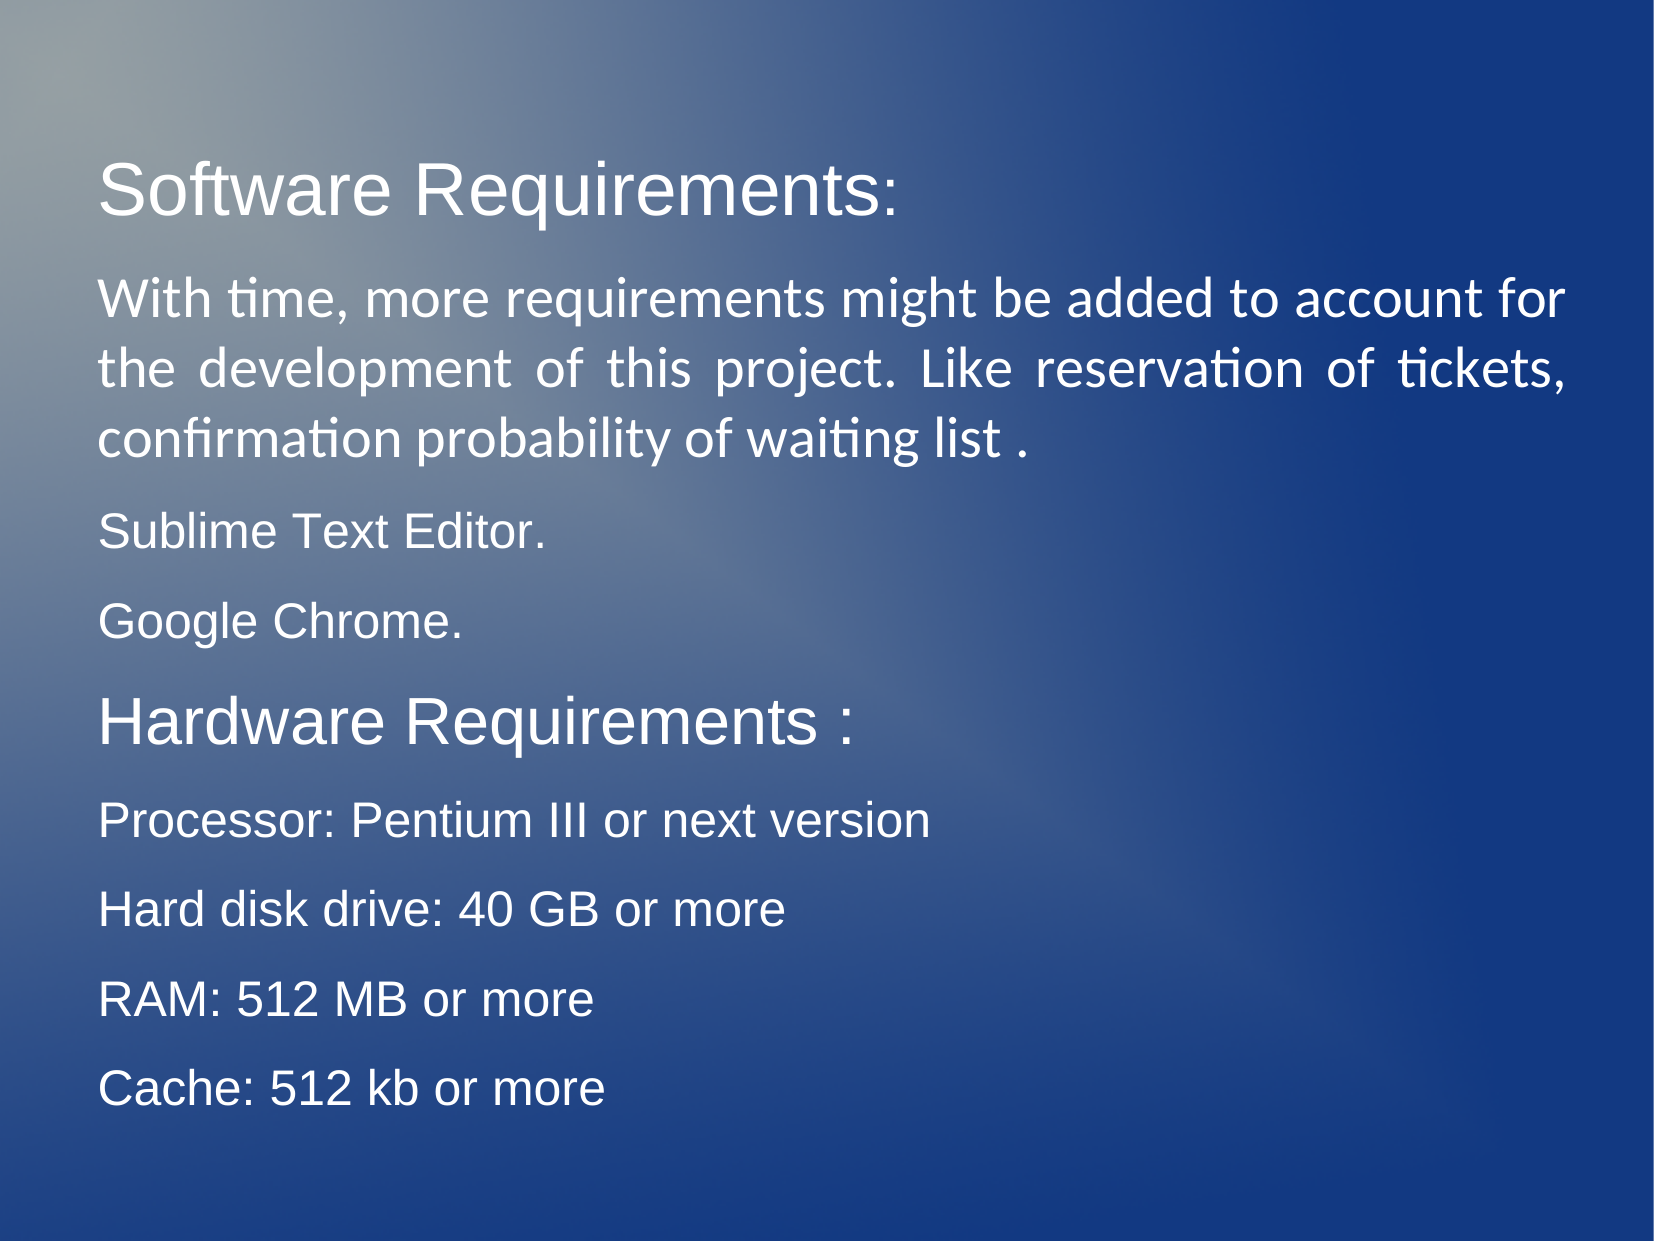

# Software Requirements:
With time, more requirements might be added to account for the development of this project. Like reservation of tickets, confirmation probability of waiting list .
Sublime Text Editor.
Google Chrome.
Hardware Requirements :
Processor: Pentium III or next version
Hard disk drive: 40 GB or more
RAM: 512 MB or more
Cache: 512 kb or more